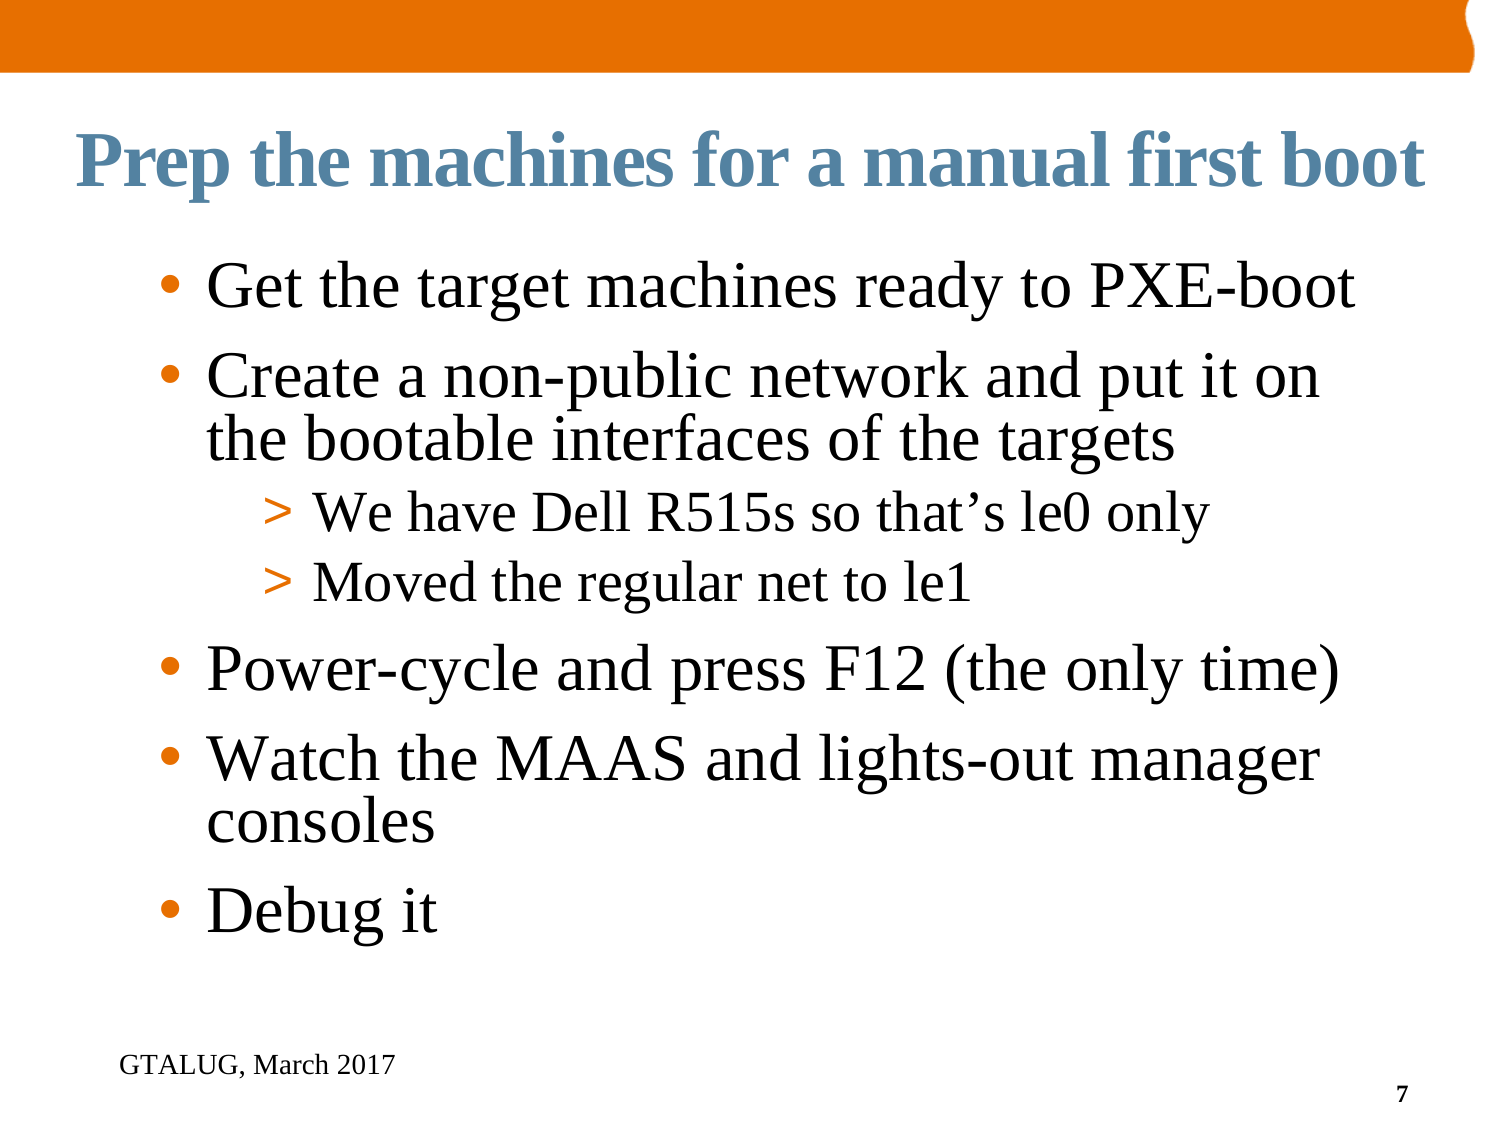

# Prep the machines for a manual first boot
Get the target machines ready to PXE-boot
Create a non-public network and put it on the bootable interfaces of the targets
We have Dell R515s so that’s le0 only
Moved the regular net to le1
Power-cycle and press F12 (the only time)
Watch the MAAS and lights-out manager consoles
Debug it